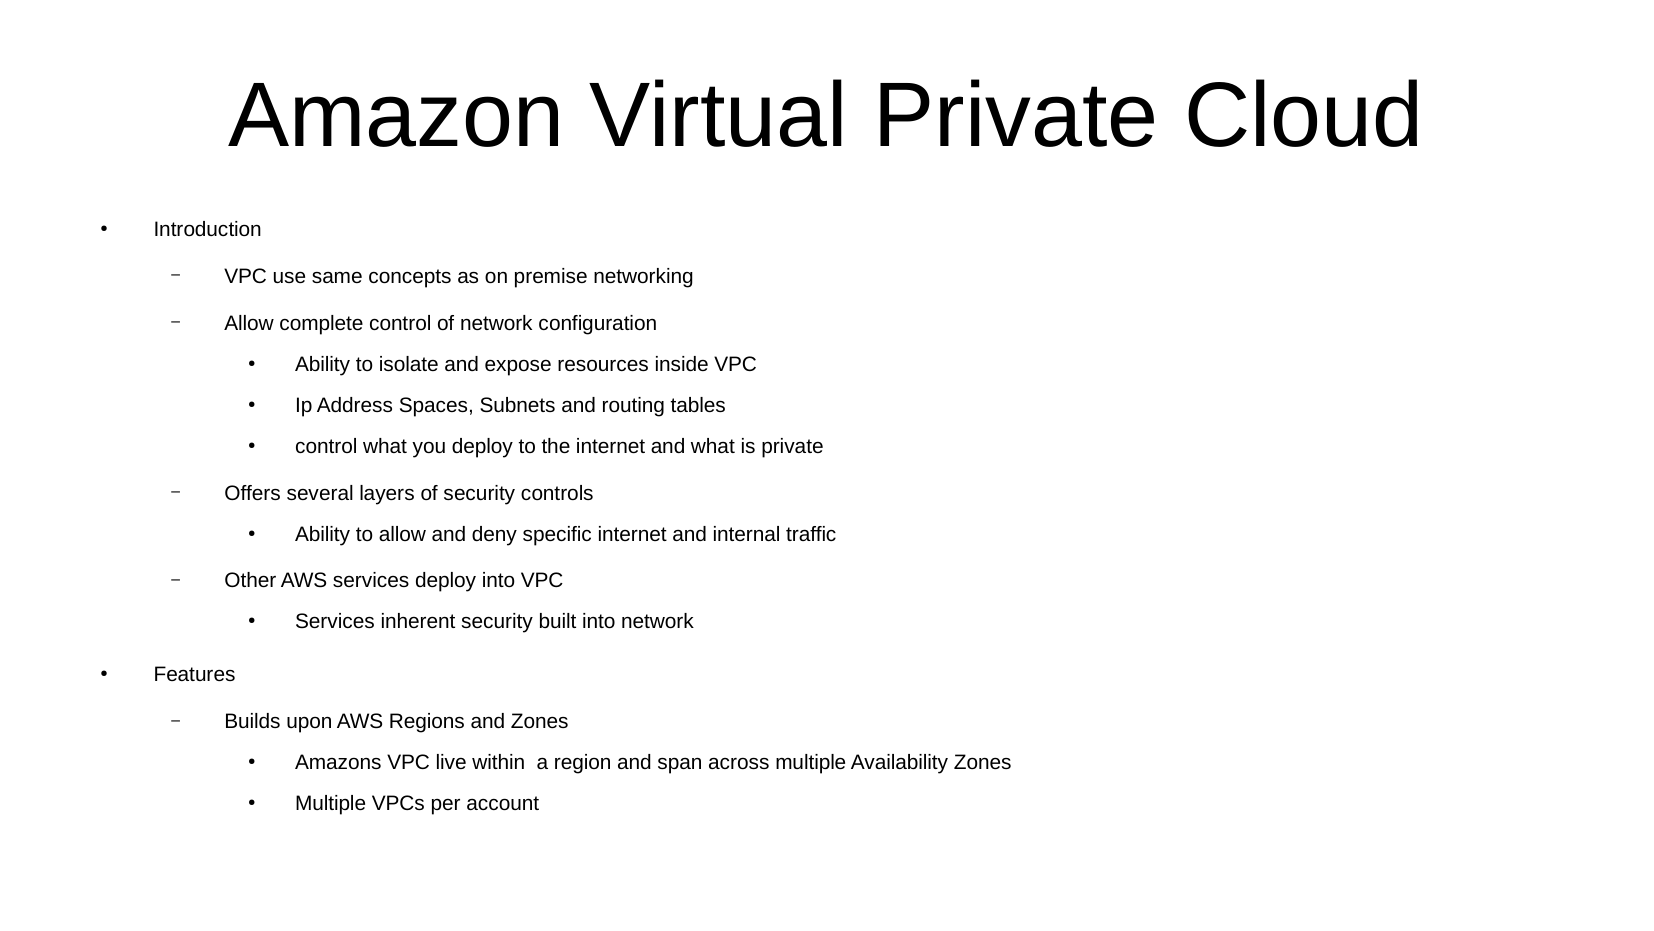

# Amazon Virtual Private Cloud
Introduction
VPC use same concepts as on premise networking
Allow complete control of network configuration
Ability to isolate and expose resources inside VPC
Ip Address Spaces, Subnets and routing tables
control what you deploy to the internet and what is private
Offers several layers of security controls
Ability to allow and deny specific internet and internal traffic
Other AWS services deploy into VPC
Services inherent security built into network
Features
Builds upon AWS Regions and Zones
Amazons VPC live within a region and span across multiple Availability Zones
Multiple VPCs per account